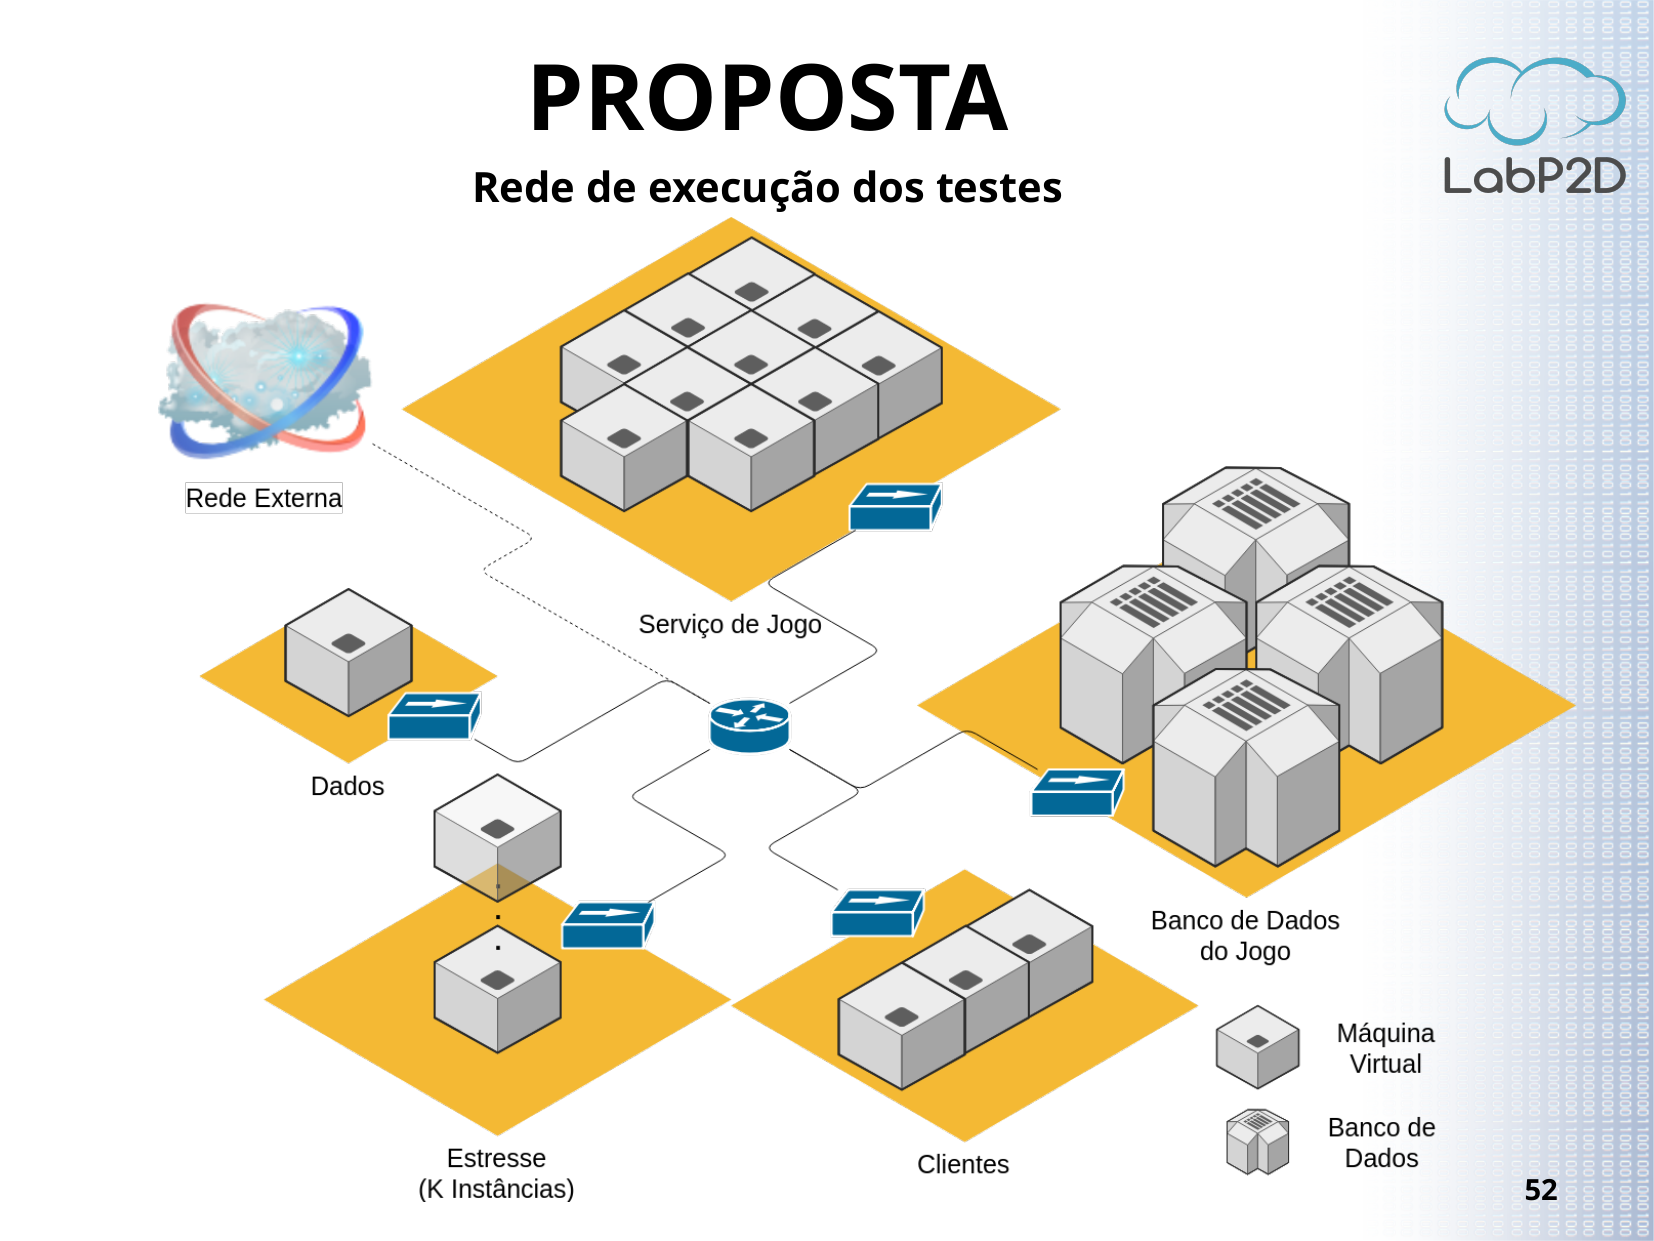

# PROPOSTA Rede de execução dos testes
52